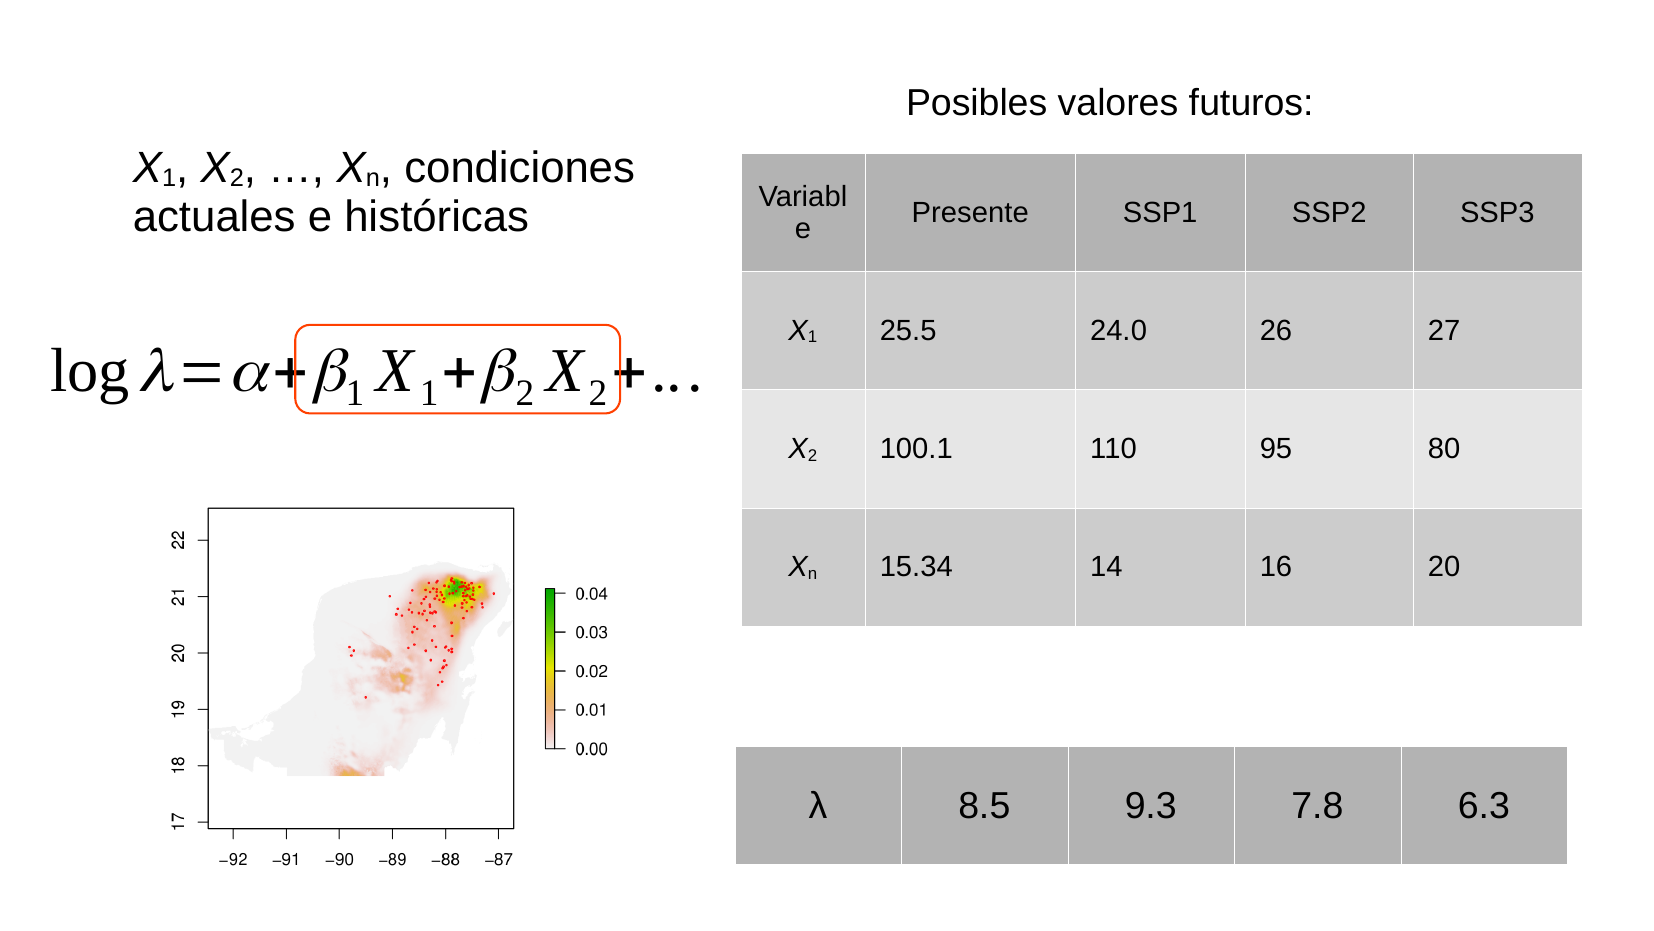

Posibles valores futuros:
X1, X2, …, Xn, condiciones actuales e históricas
| Variable | Presente | SSP1 | SSP2 | SSP3 |
| --- | --- | --- | --- | --- |
| X1 | 25.5 | 24.0 | 26 | 27 |
| X2 | 100.1 | 110 | 95 | 80 |
| Xn | 15.34 | 14 | 16 | 20 |
| λ | 8.5 | 9.3 | 7.8 | 6.3 |
| --- | --- | --- | --- | --- |